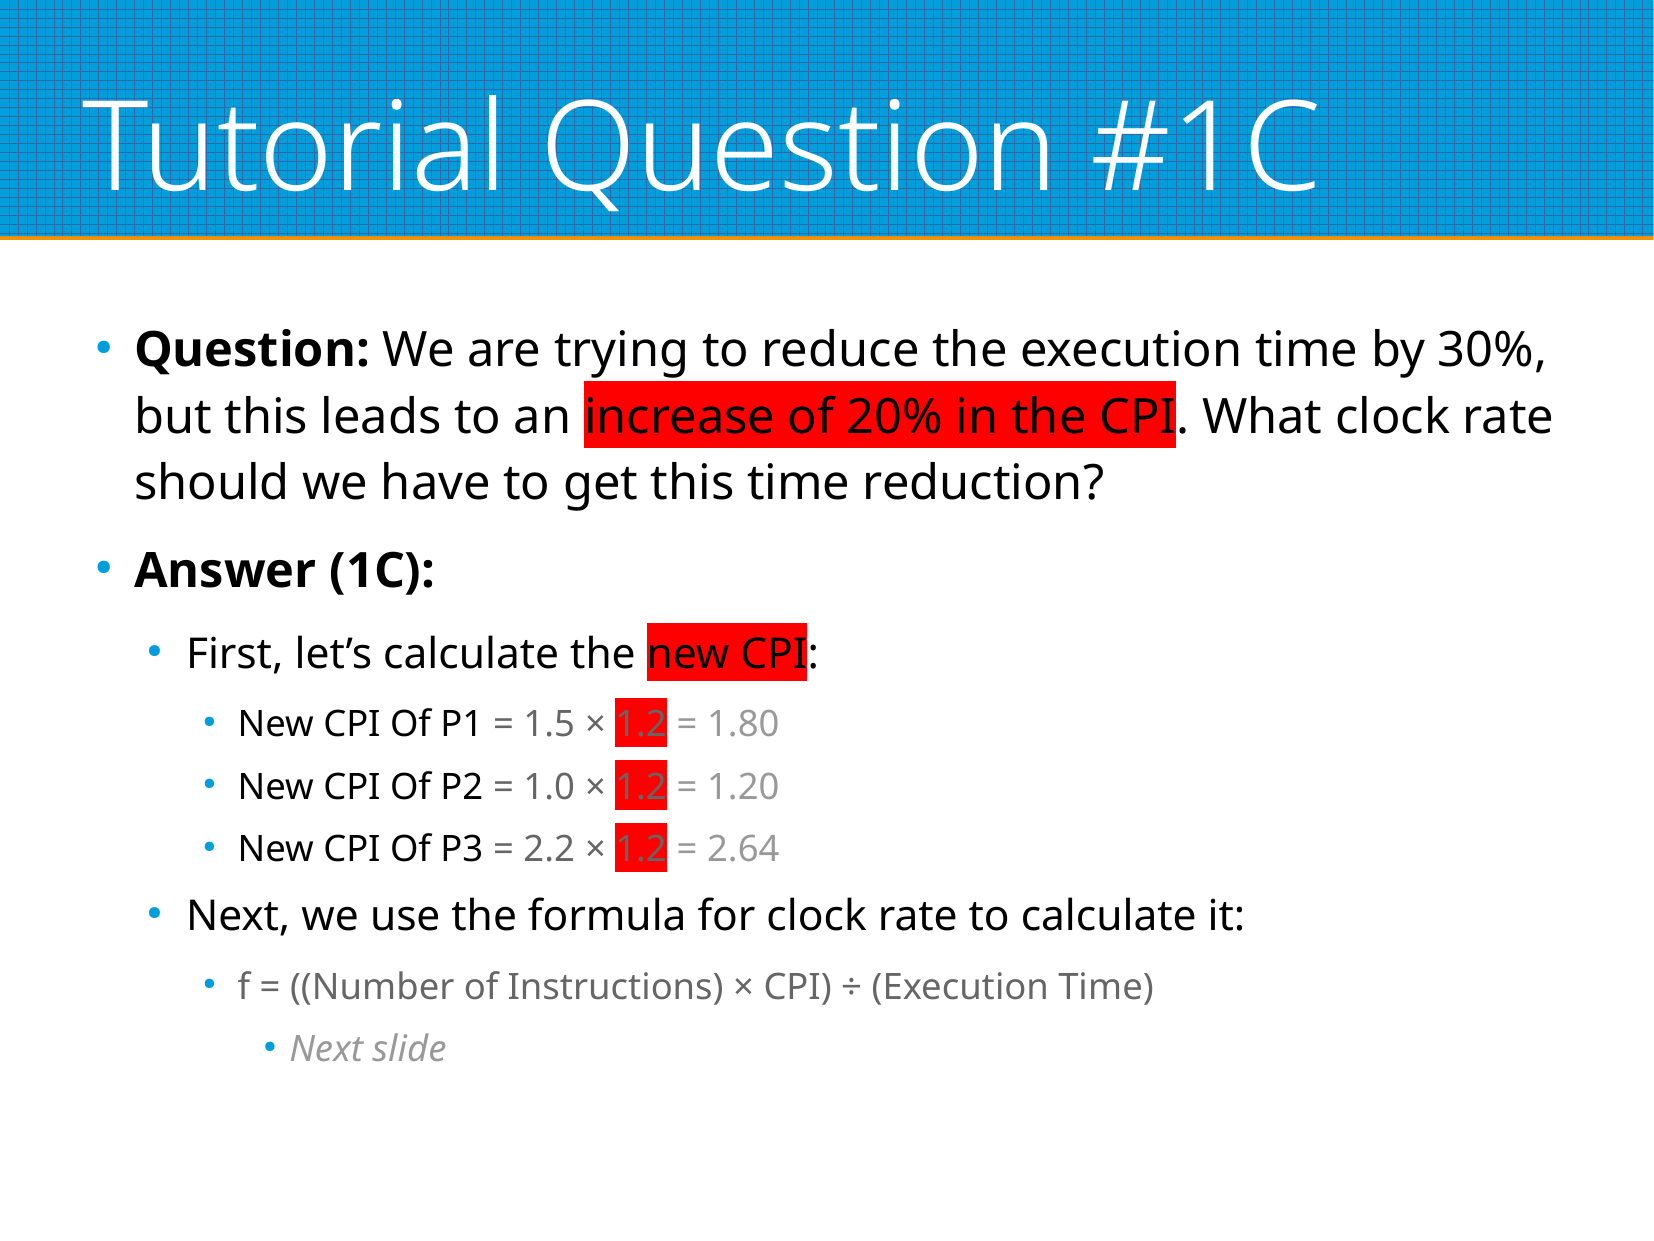

# Tutorial Question #1C
Question: We are trying to reduce the execution time by 30%, but this leads to an increase of 20% in the CPI. What clock rate should we have to get this time reduction?
Answer (1C):
First, let’s calculate the new CPI:
New CPI Of P1 = 1.5 × 1.2 = 1.80
New CPI Of P2 = 1.0 × 1.2 = 1.20
New CPI Of P3 = 2.2 × 1.2 = 2.64
Next, we use the formula for clock rate to calculate it:
f = ((Number of Instructions) × CPI) ÷ (Execution Time)
Next slide